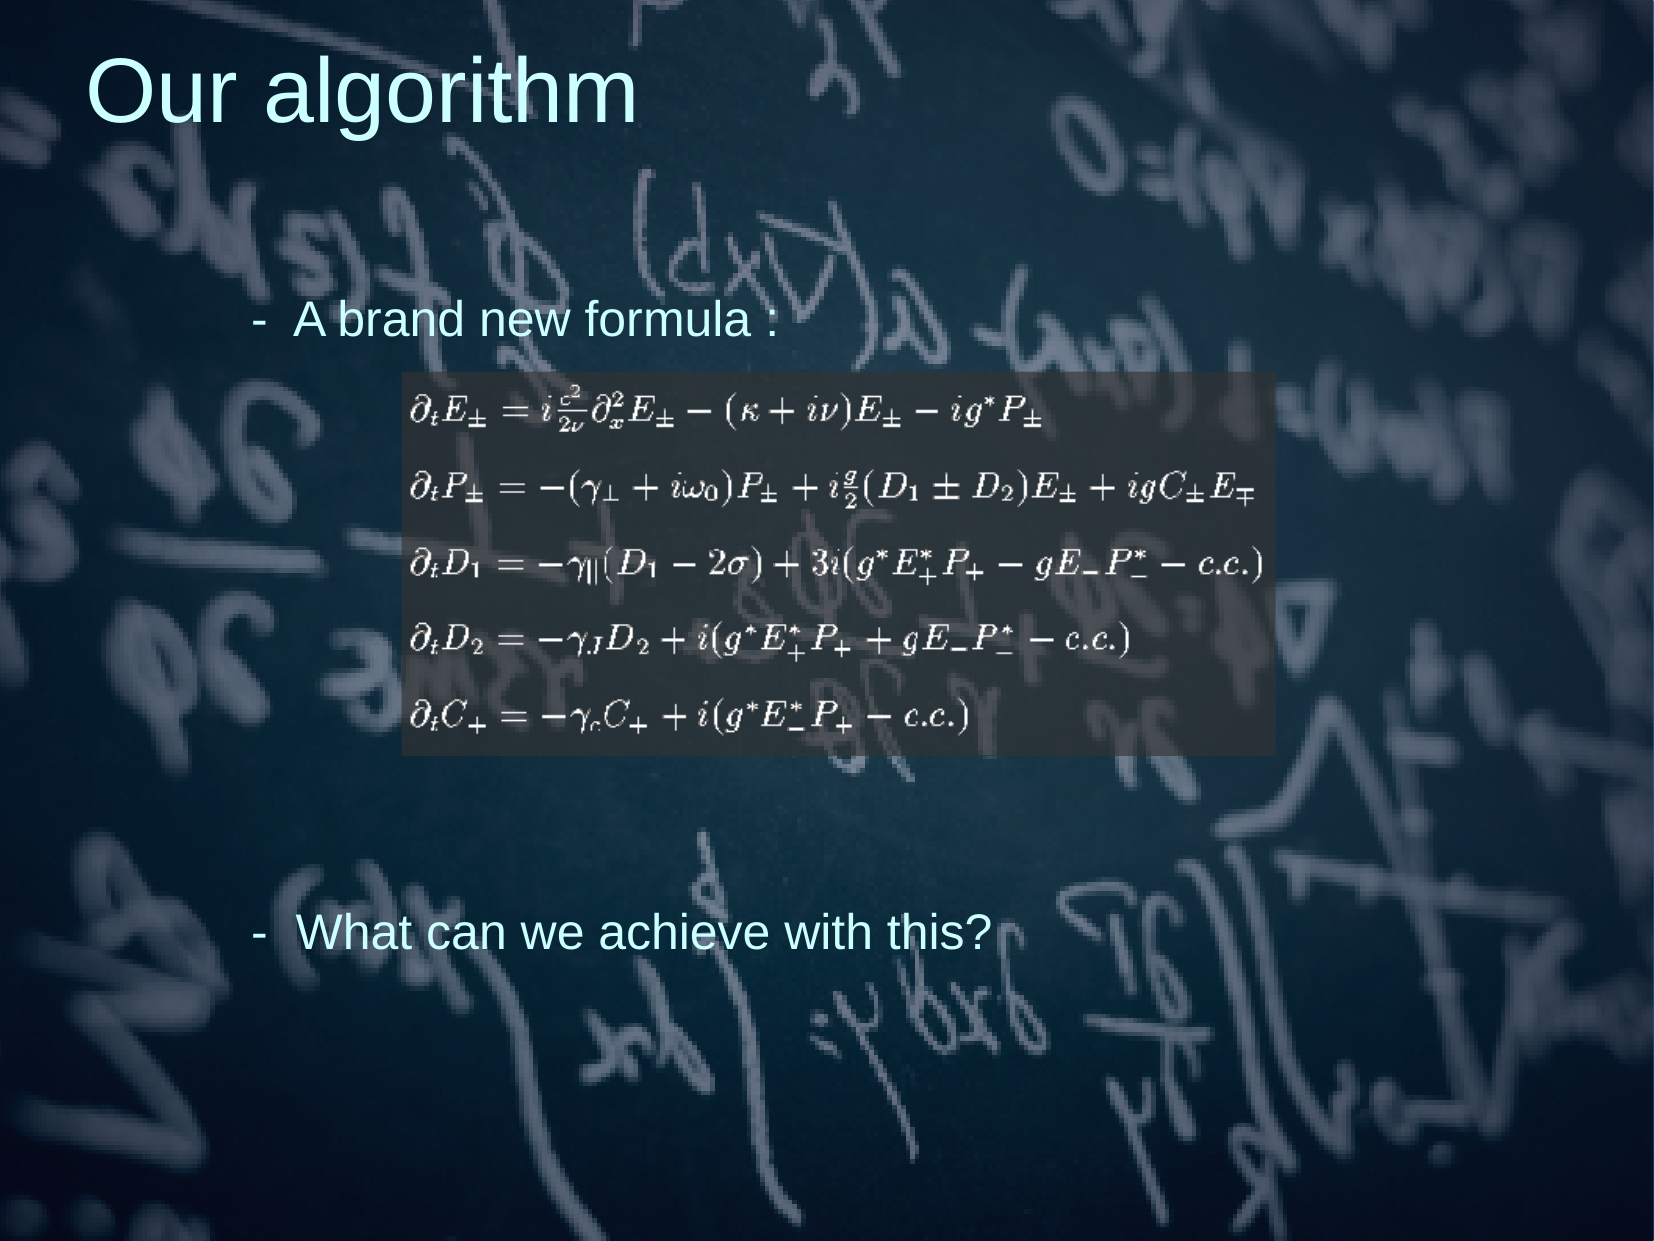

# Our algorithm
- A brand new formula :
- What can we achieve with this?